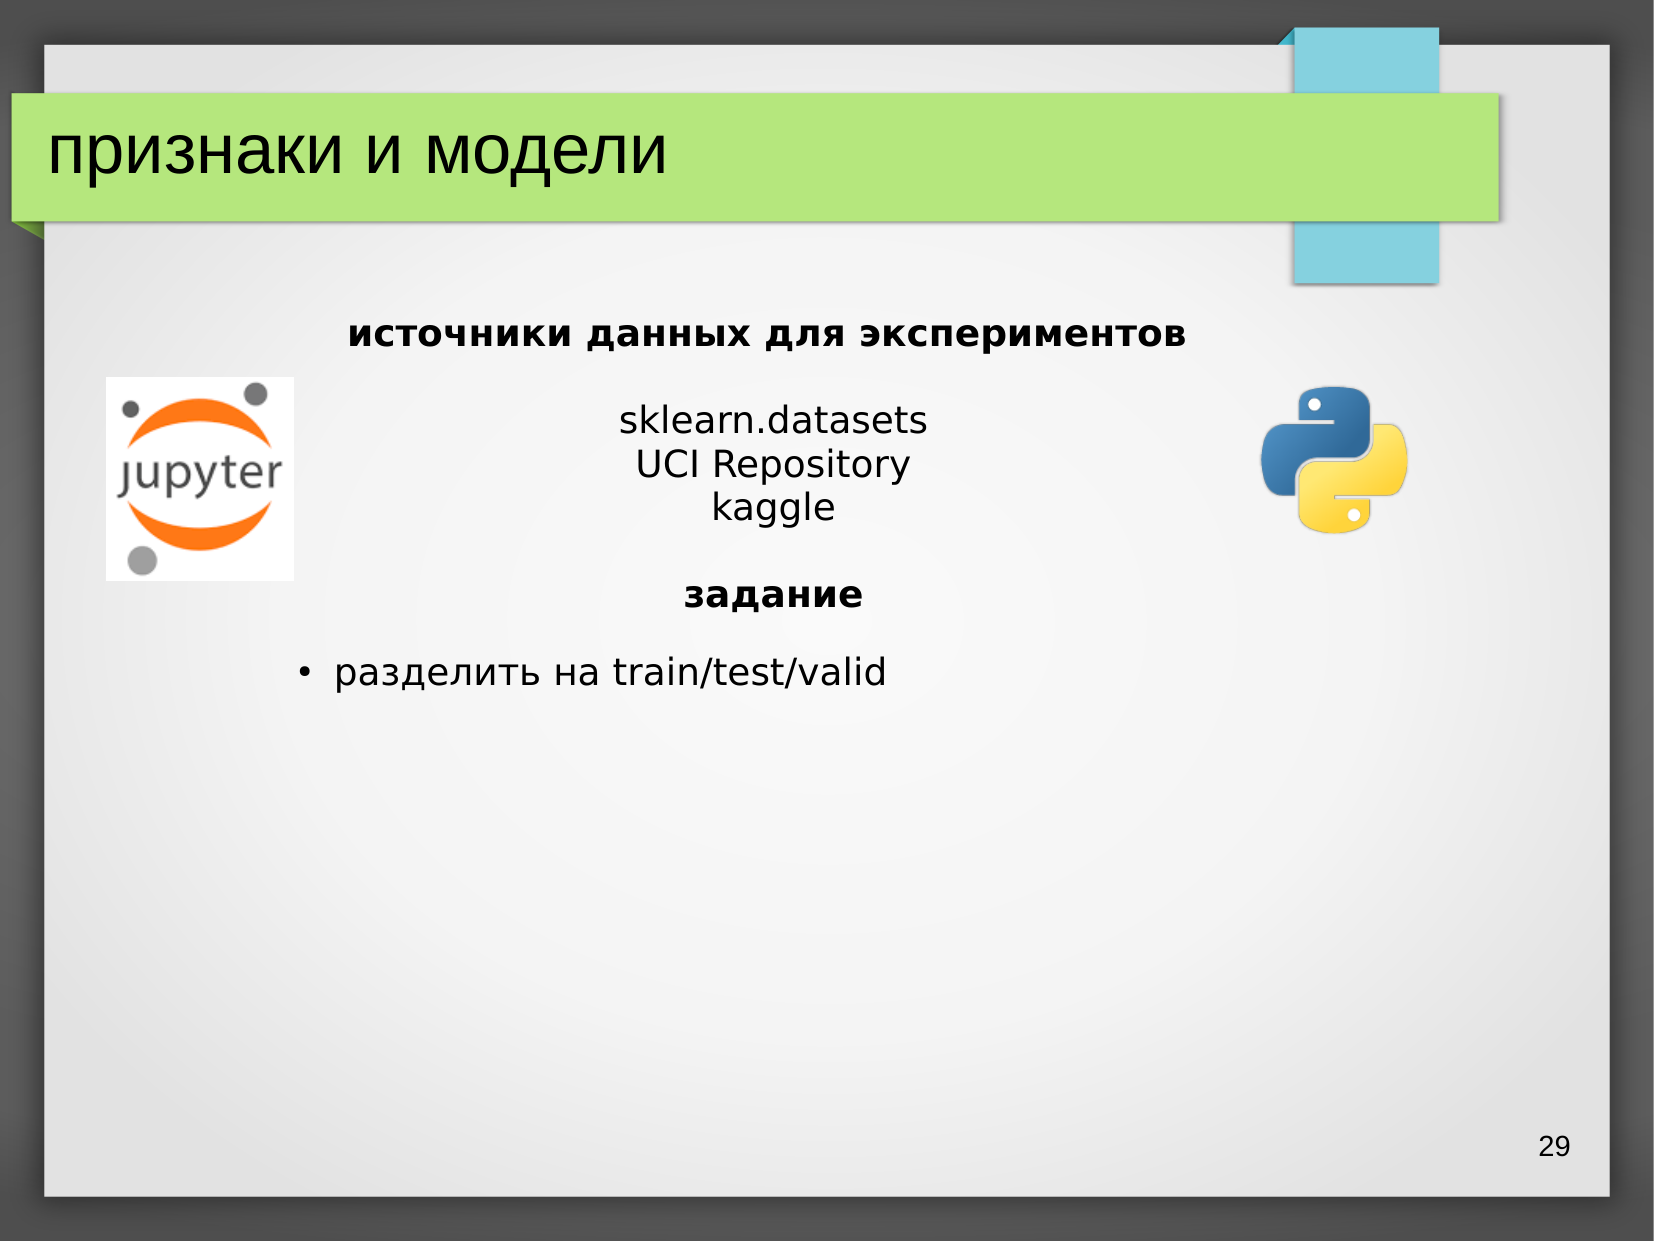

# признаки и модели
источники данных для экспериментов
sklearn.datasets
UCI Repository
kaggle
задание
разделить на train/test/valid
29